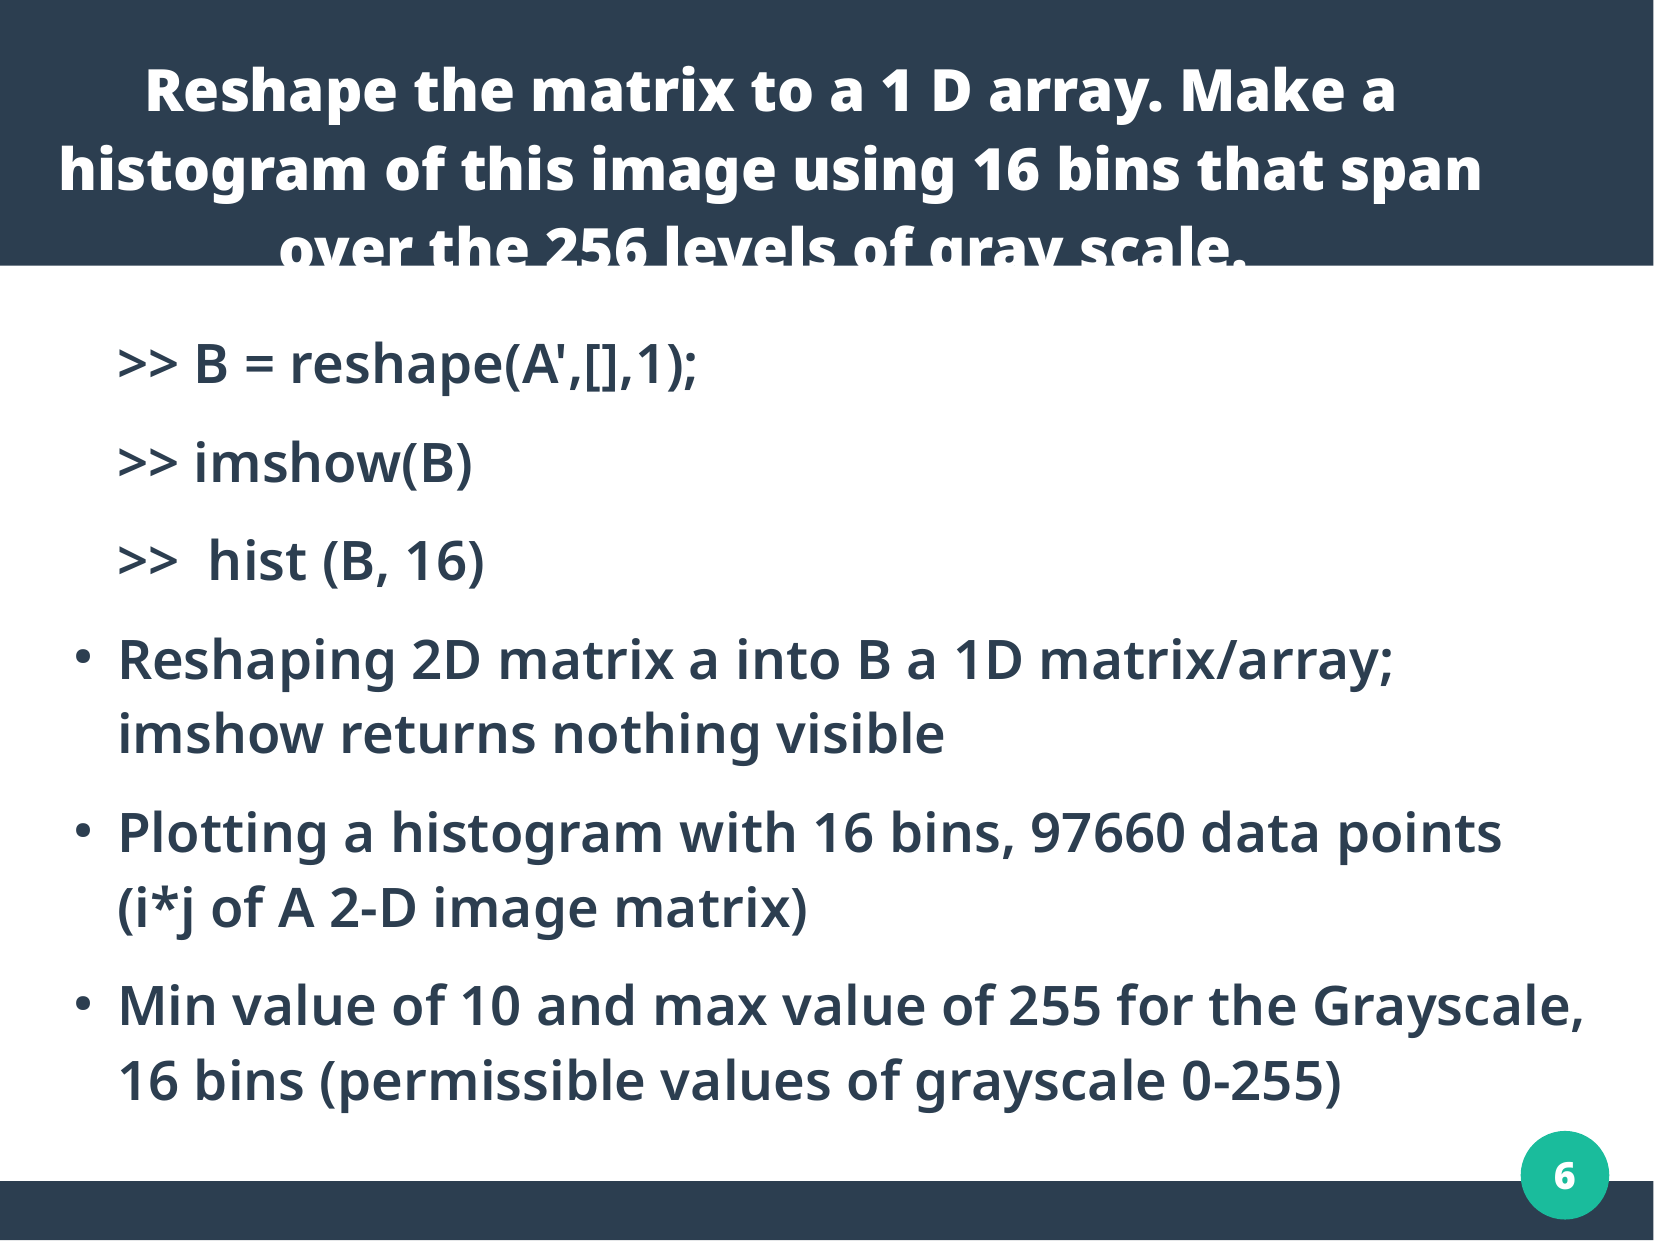

# Reshape the matrix to a 1 D array. Make a histogram of this image using 16 bins that span over the 256 levels of gray scale.
>> B = reshape(A',[],1);
>> imshow(B)
>> hist (B, 16)
Reshaping 2D matrix a into B a 1D matrix/array; imshow returns nothing visible
Plotting a histogram with 16 bins, 97660 data points (i*j of A 2-D image matrix)
Min value of 10 and max value of 255 for the Grayscale, 16 bins (permissible values of grayscale 0-255)
6